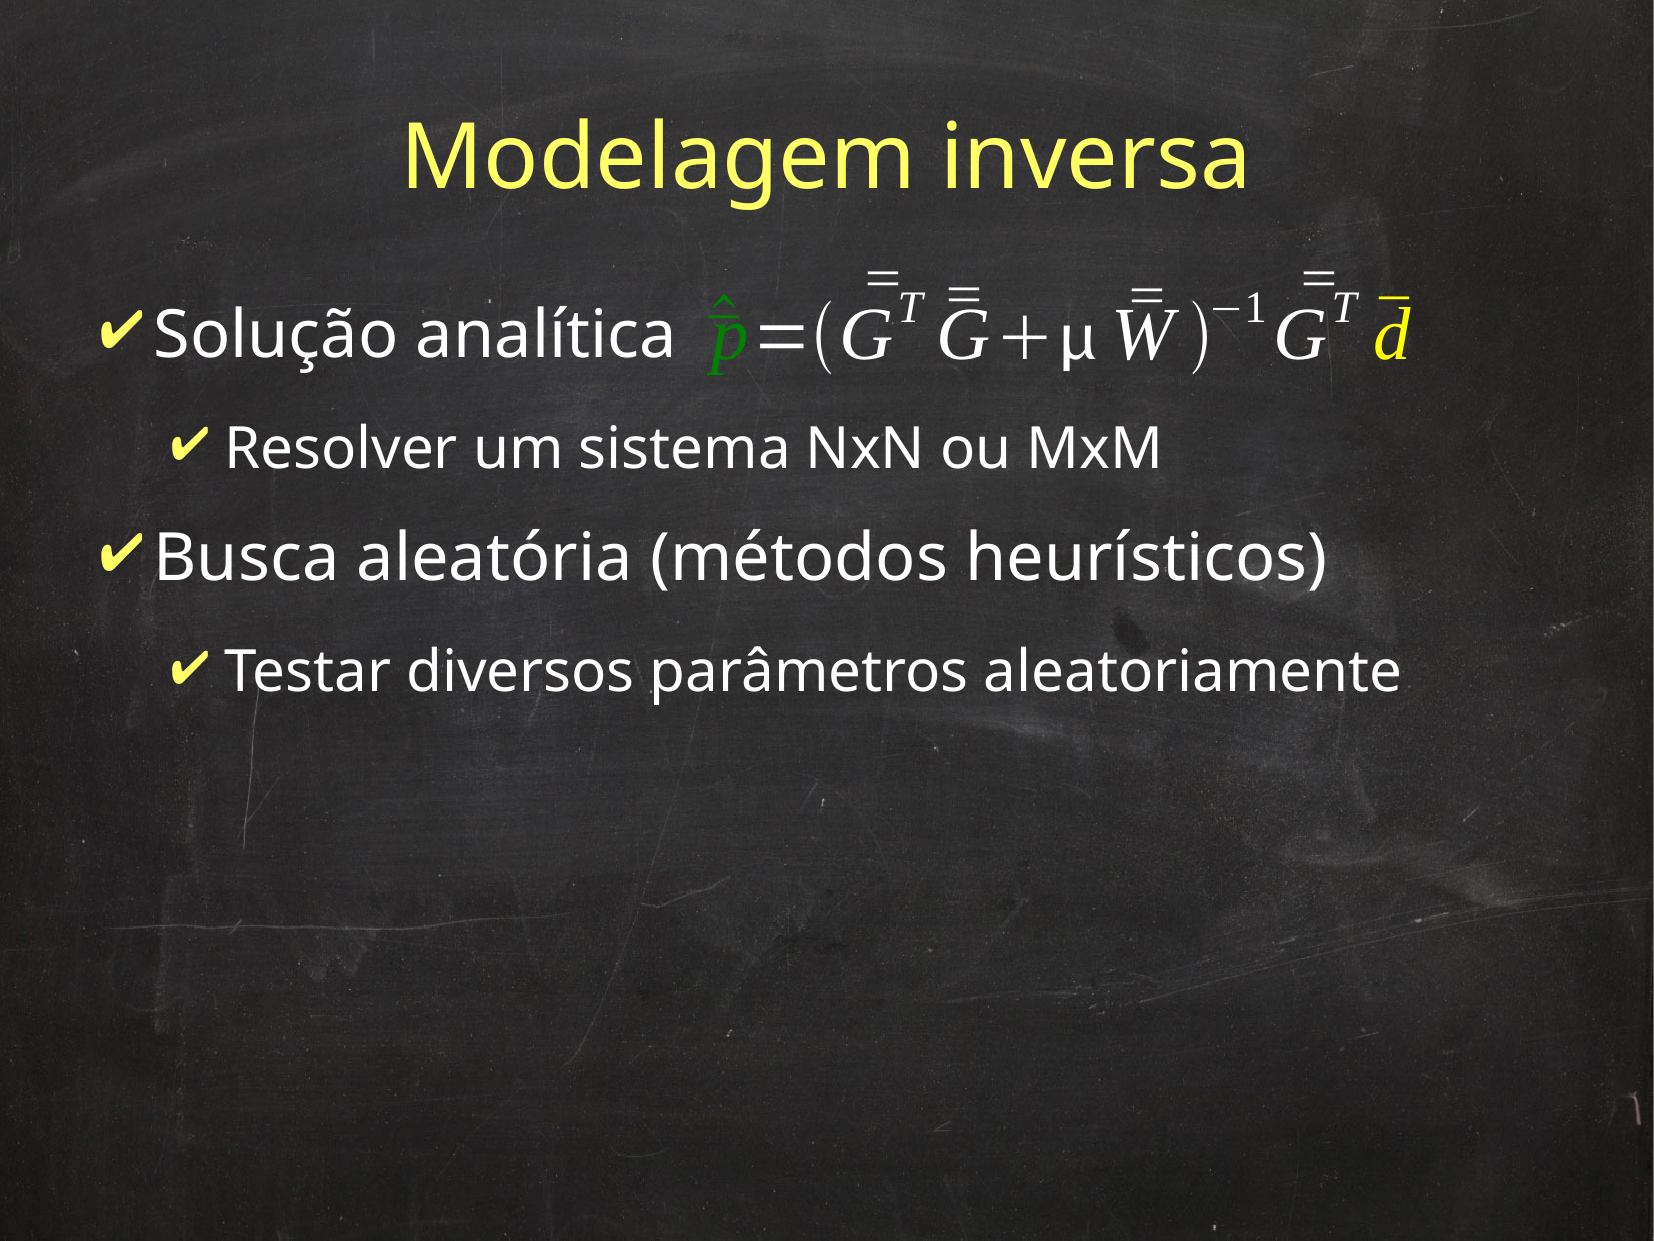

# Modelagem inversa
Solução analítica
Resolver um sistema NxN ou MxM
Busca aleatória (métodos heurísticos)
Testar diversos parâmetros aleatoriamente